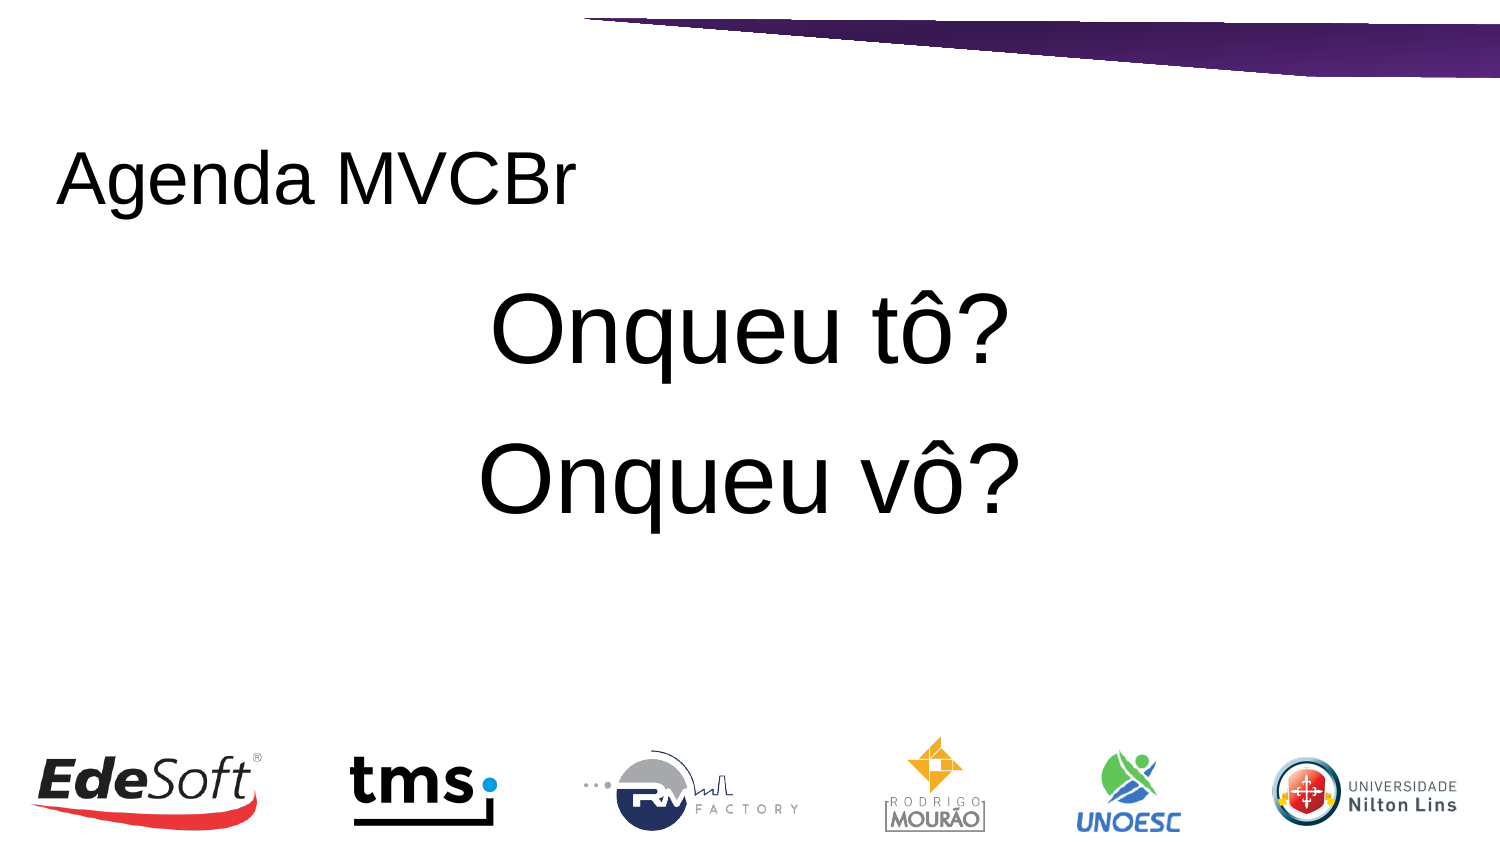

# Agenda MVCBr
Onqueu tô?
Onqueu vô?